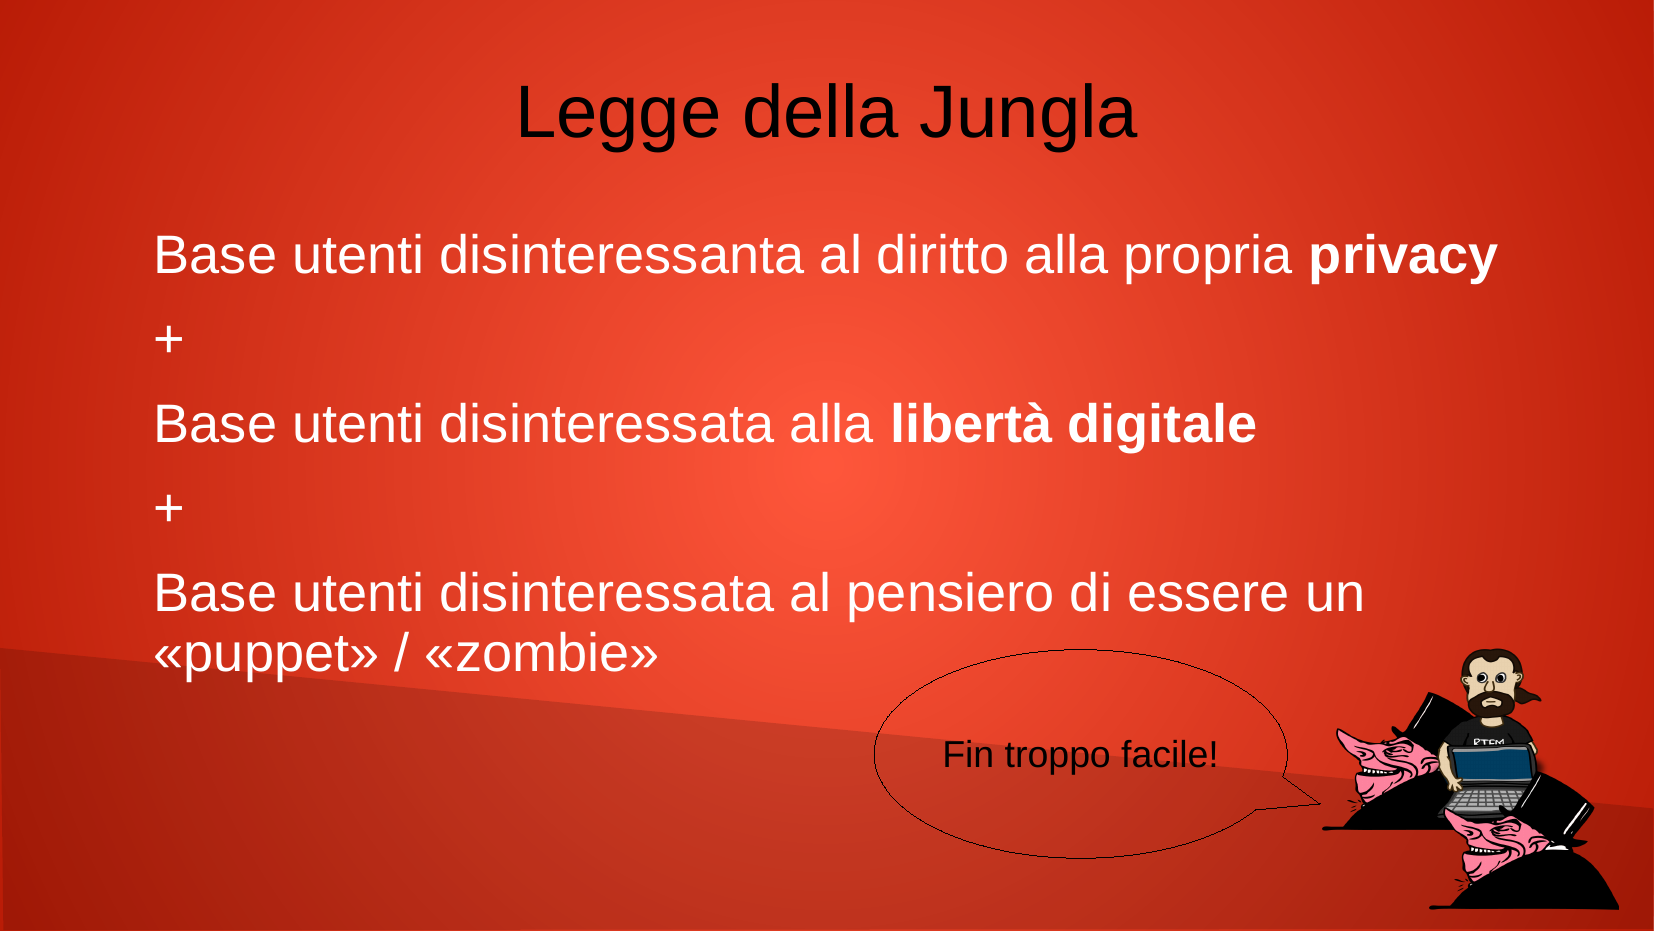

# Legge della Jungla
Base utenti disinteressanta al diritto alla propria privacy
+
Base utenti disinteressata alla libertà digitale
+
Base utenti disinteressata al pensiero di essere un «puppet» / «zombie»
Fin troppo facile!